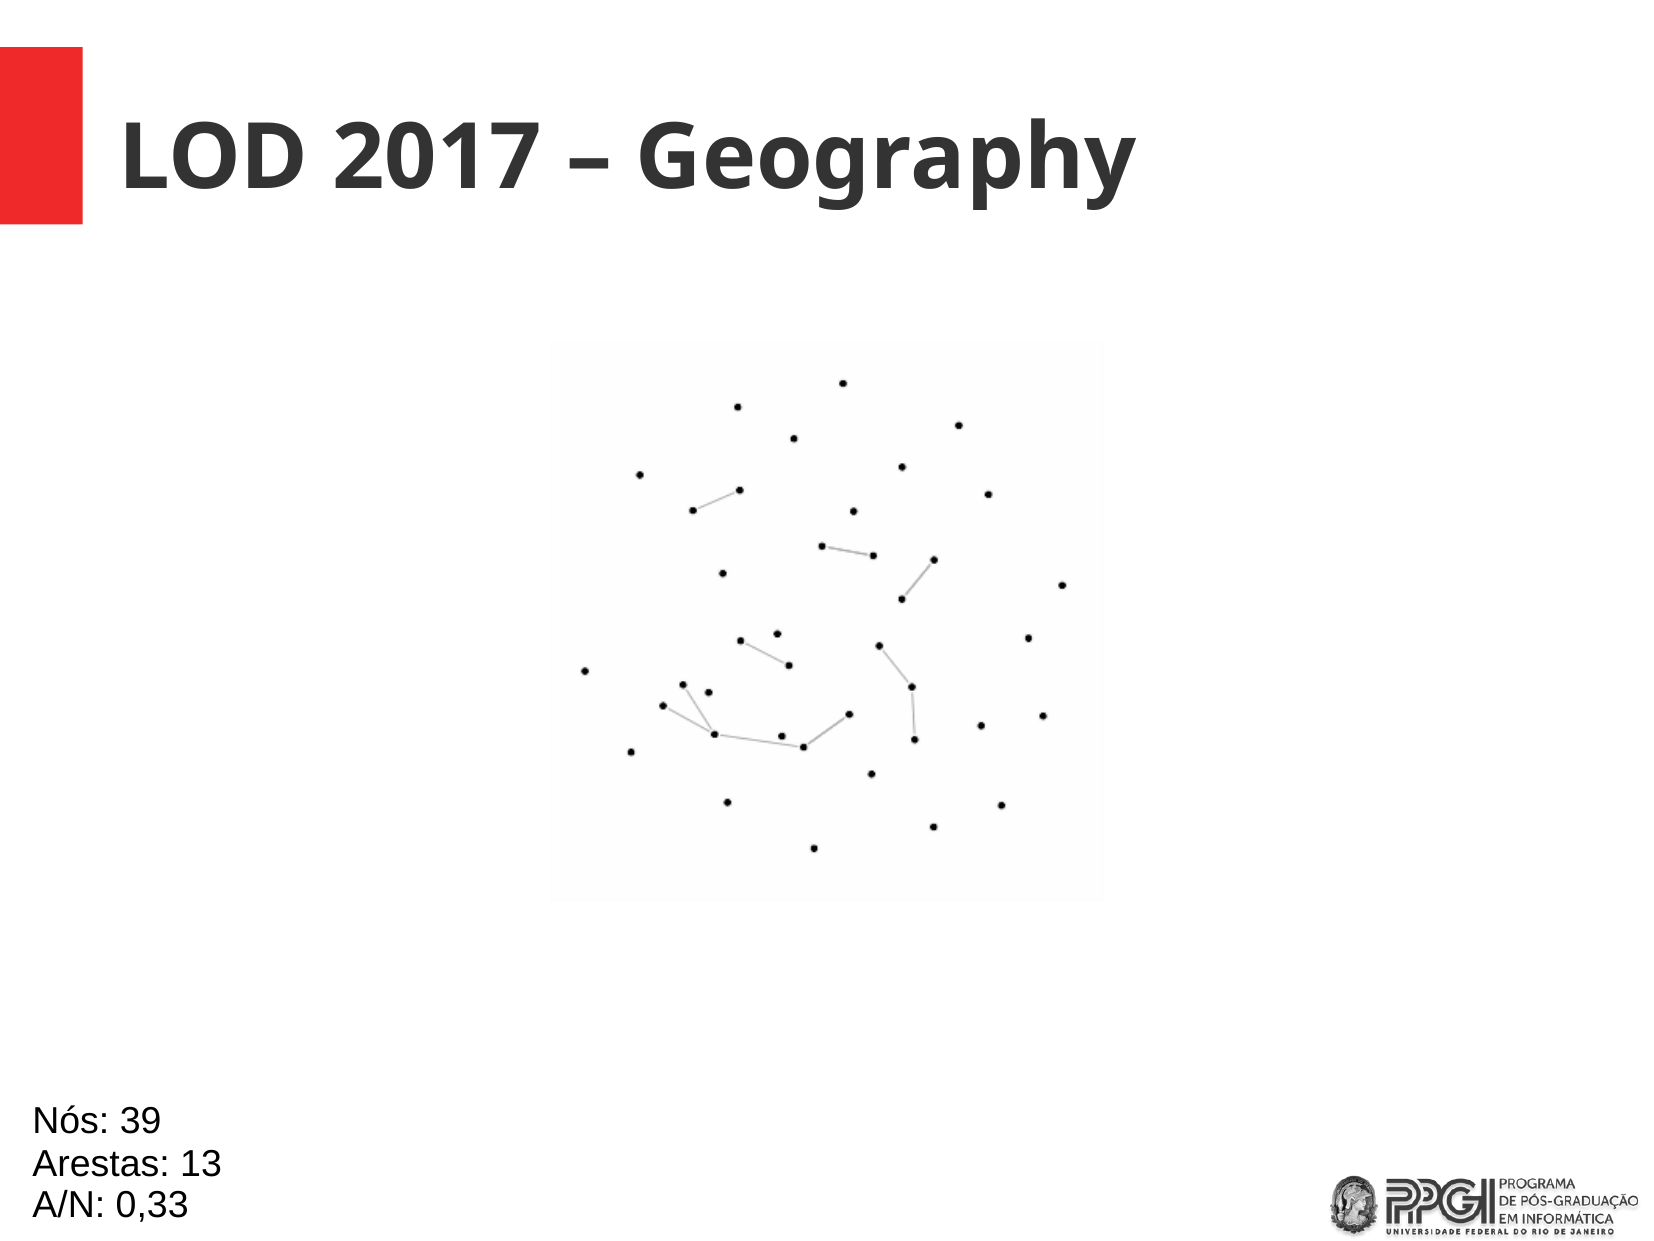

# LOD 2017 – Geography
Nós: 39
Arestas: 13
A/N: 0,33